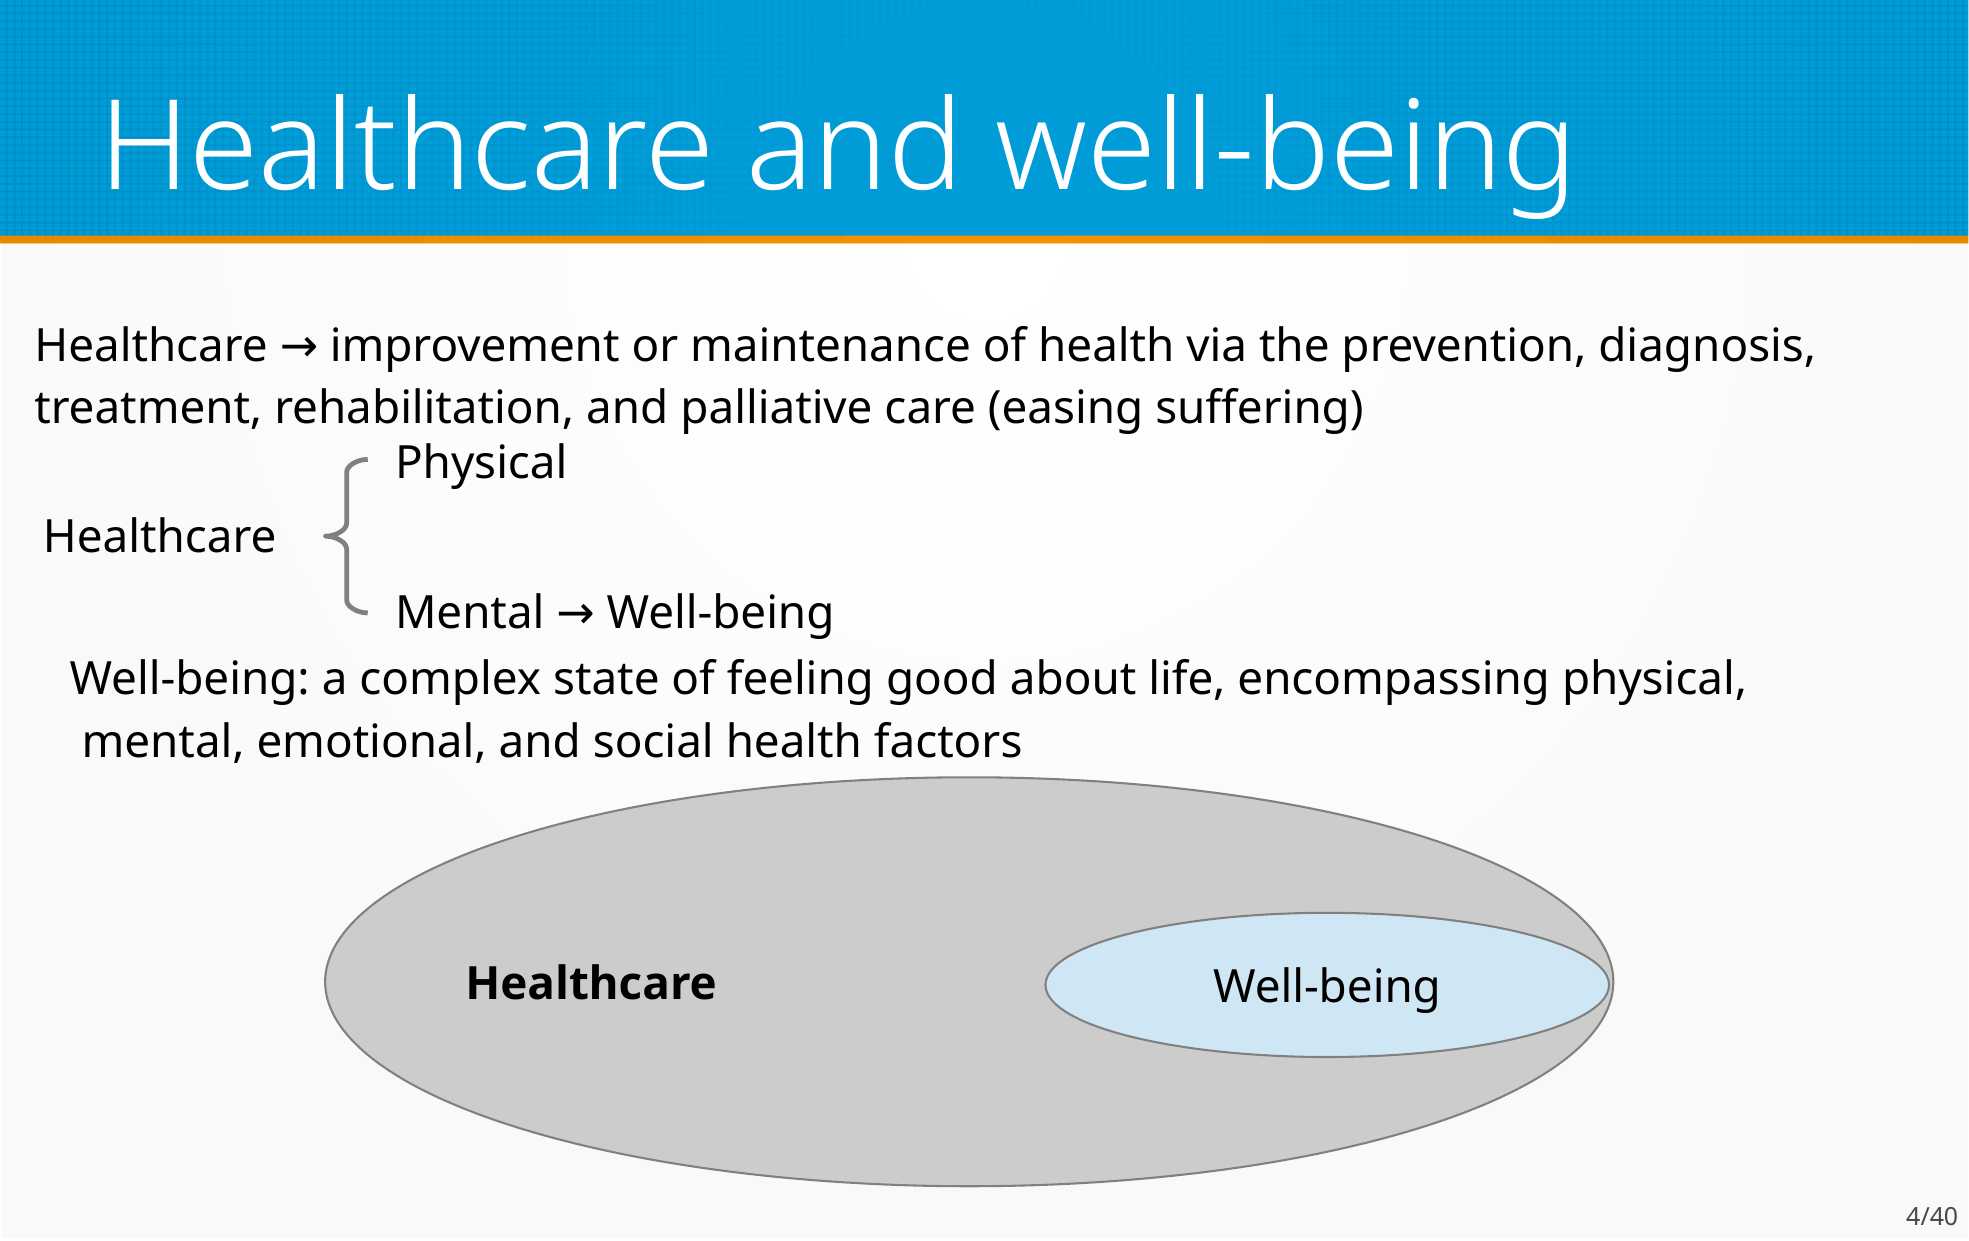

# Healthcare and well-being
Healthcare → improvement or maintenance of health via the prevention, diagnosis, treatment, rehabilitation, and palliative care (easing suffering)
Physical
Healthcare
Mental → Well-being
Well-being: a complex state of feeling good about life, encompassing physical,
 mental, emotional, and social health factors
Healthcare
Well-being
4